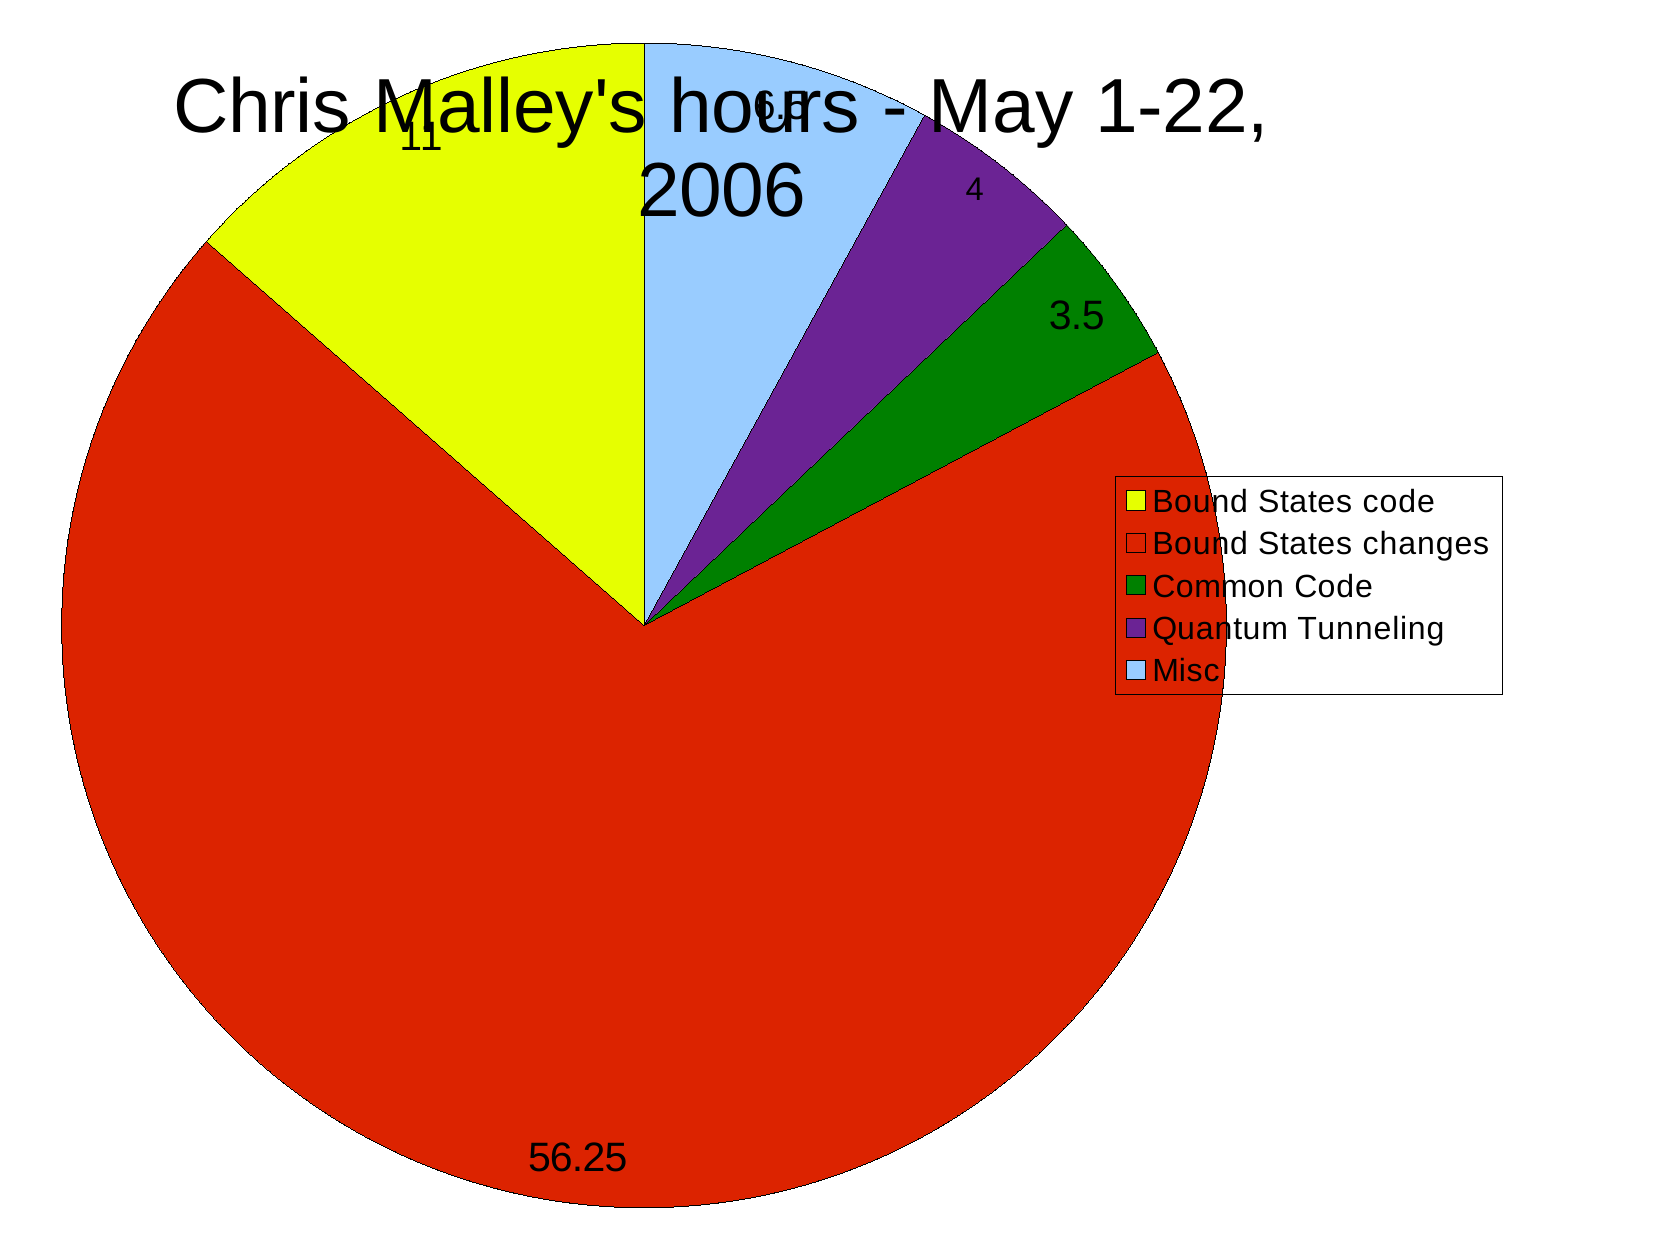

### Chart: Chris Malley's hours - May 1-22, 2006
| Category | Hours |
|---|---|
| Bound States code | 11.0 |
| Bound States changes | 56.25 |
| Common Code | 3.5 |
| Quantum Tunneling | 4.0 |
| Misc | 6.5 |